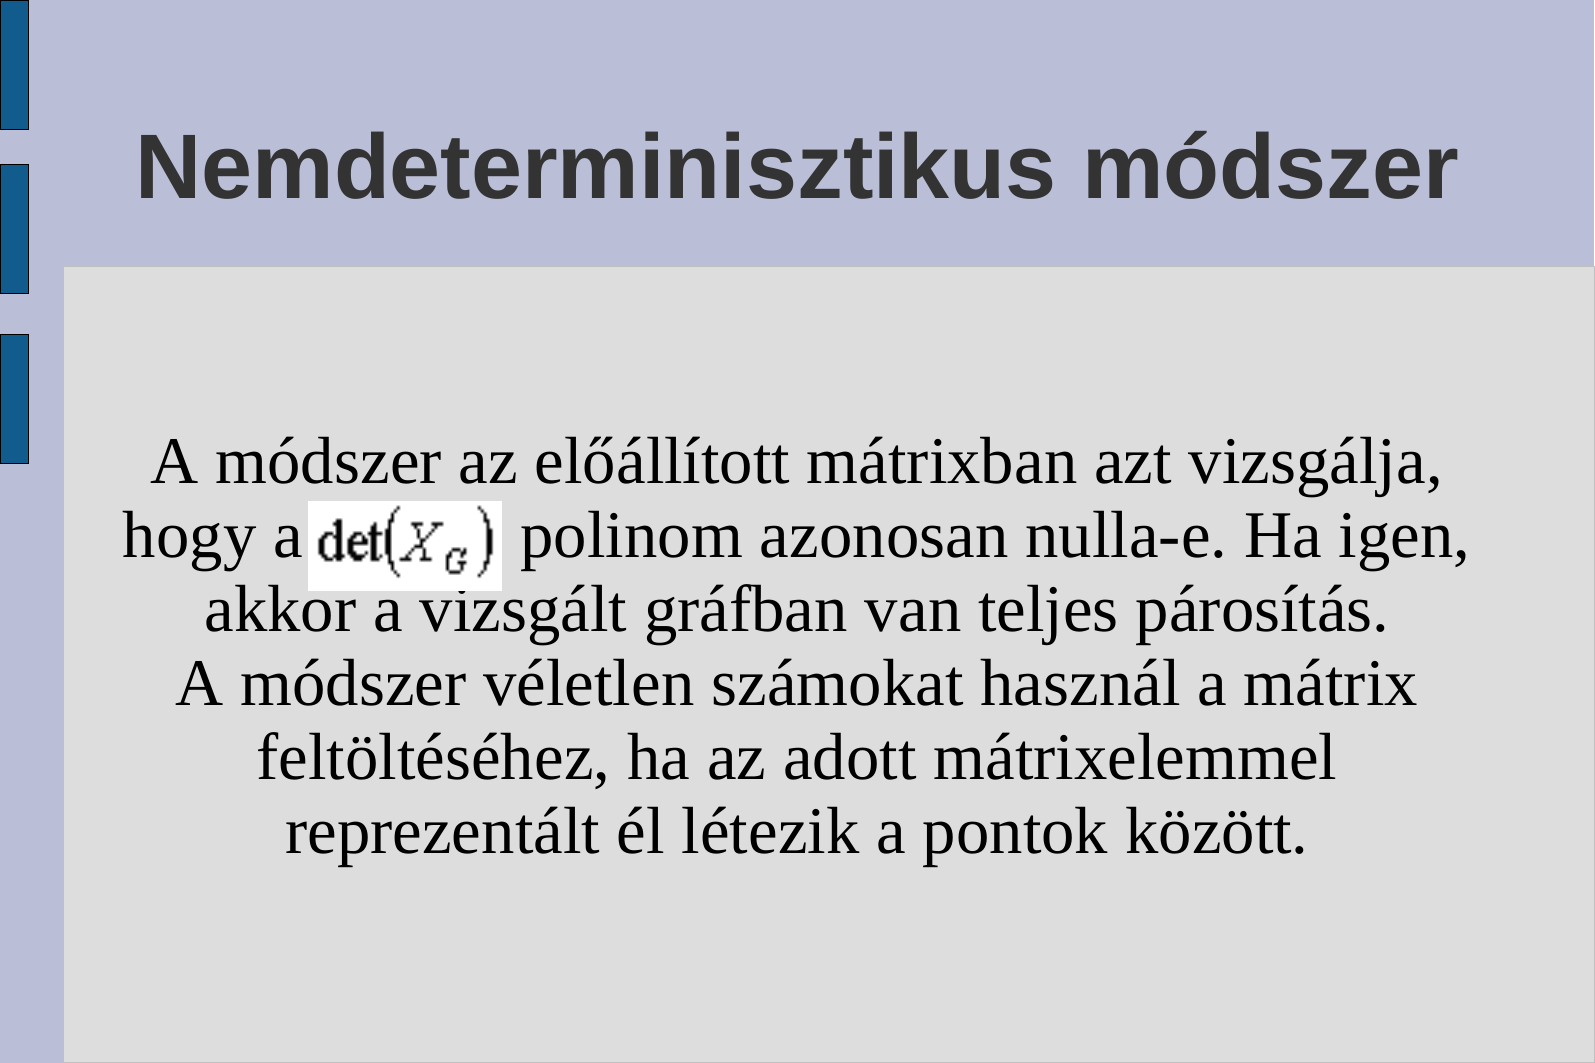

# Nemdeterminisztikus módszer
A módszer az előállított mátrixban azt vizsgálja, hogy a polinom azonosan nulla-e. Ha igen, akkor a vizsgált gráfban van teljes párosítás.
A módszer véletlen számokat használ a mátrix feltöltéséhez, ha az adott mátrixelemmel reprezentált él létezik a pontok között.